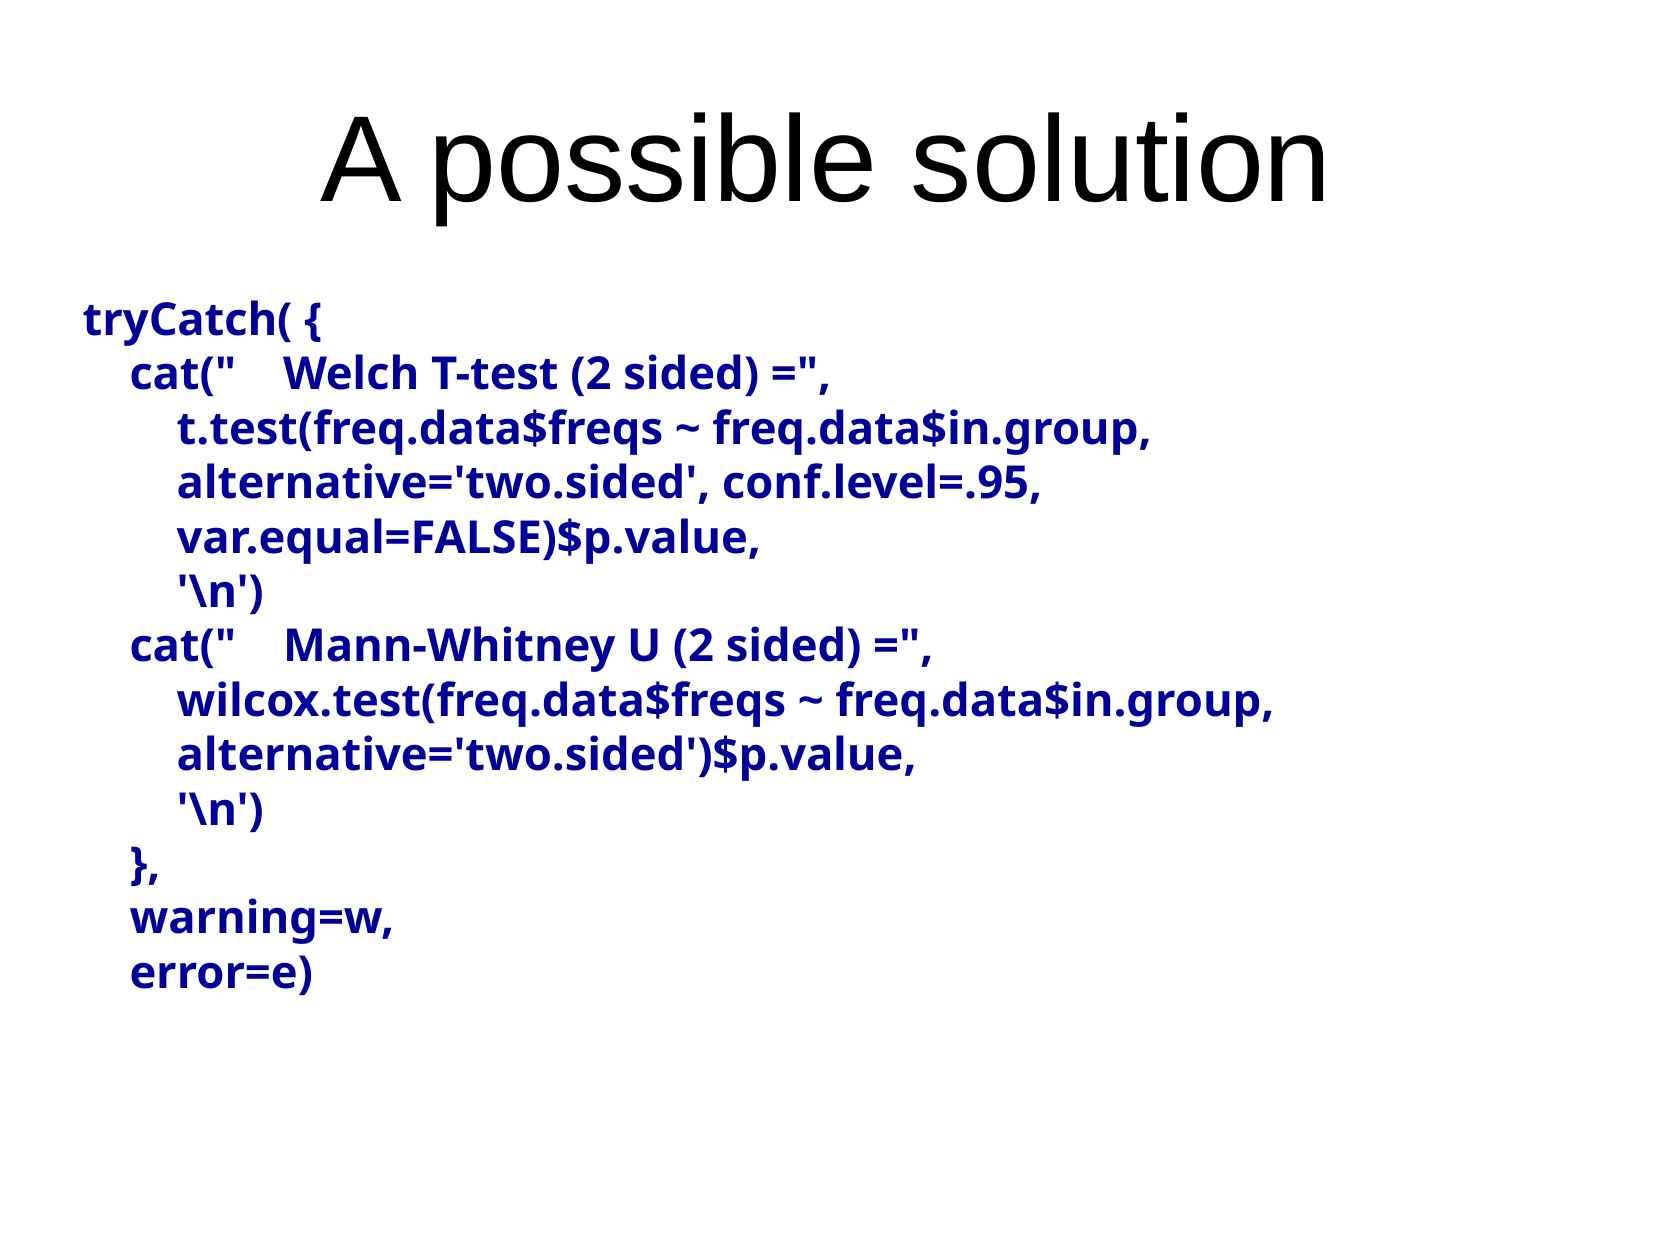

A possible solution
tryCatch( {
 cat(" Welch T-test (2 sided) =",
 t.test(freq.data$freqs ~ freq.data$in.group,
 alternative='two.sided', conf.level=.95,
 var.equal=FALSE)$p.value,
 '\n')
 cat(" Mann-Whitney U (2 sided) =",
 wilcox.test(freq.data$freqs ~ freq.data$in.group,
 alternative='two.sided')$p.value,
 '\n')
 },
 warning=w,
 error=e)